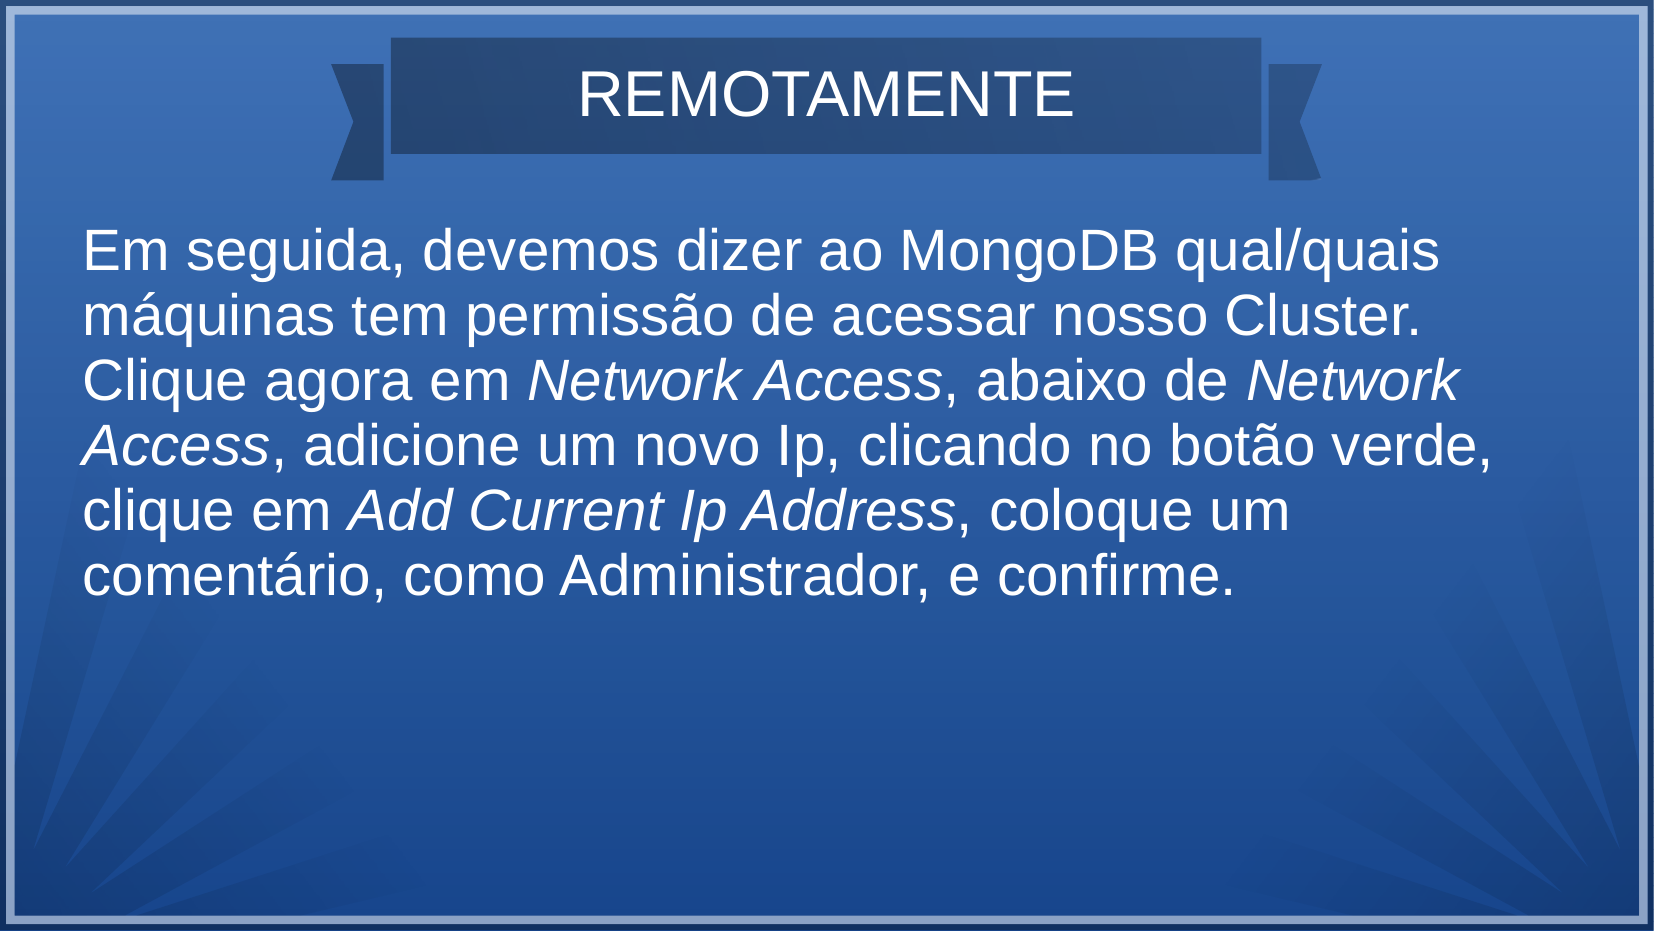

# REMOTAMENTE
Em seguida, devemos dizer ao MongoDB qual/quais máquinas tem permissão de acessar nosso Cluster. Clique agora em Network Access, abaixo de Network Access, adicione um novo Ip, clicando no botão verde, clique em Add Current Ip Address, coloque um comentário, como Administrador, e confirme.